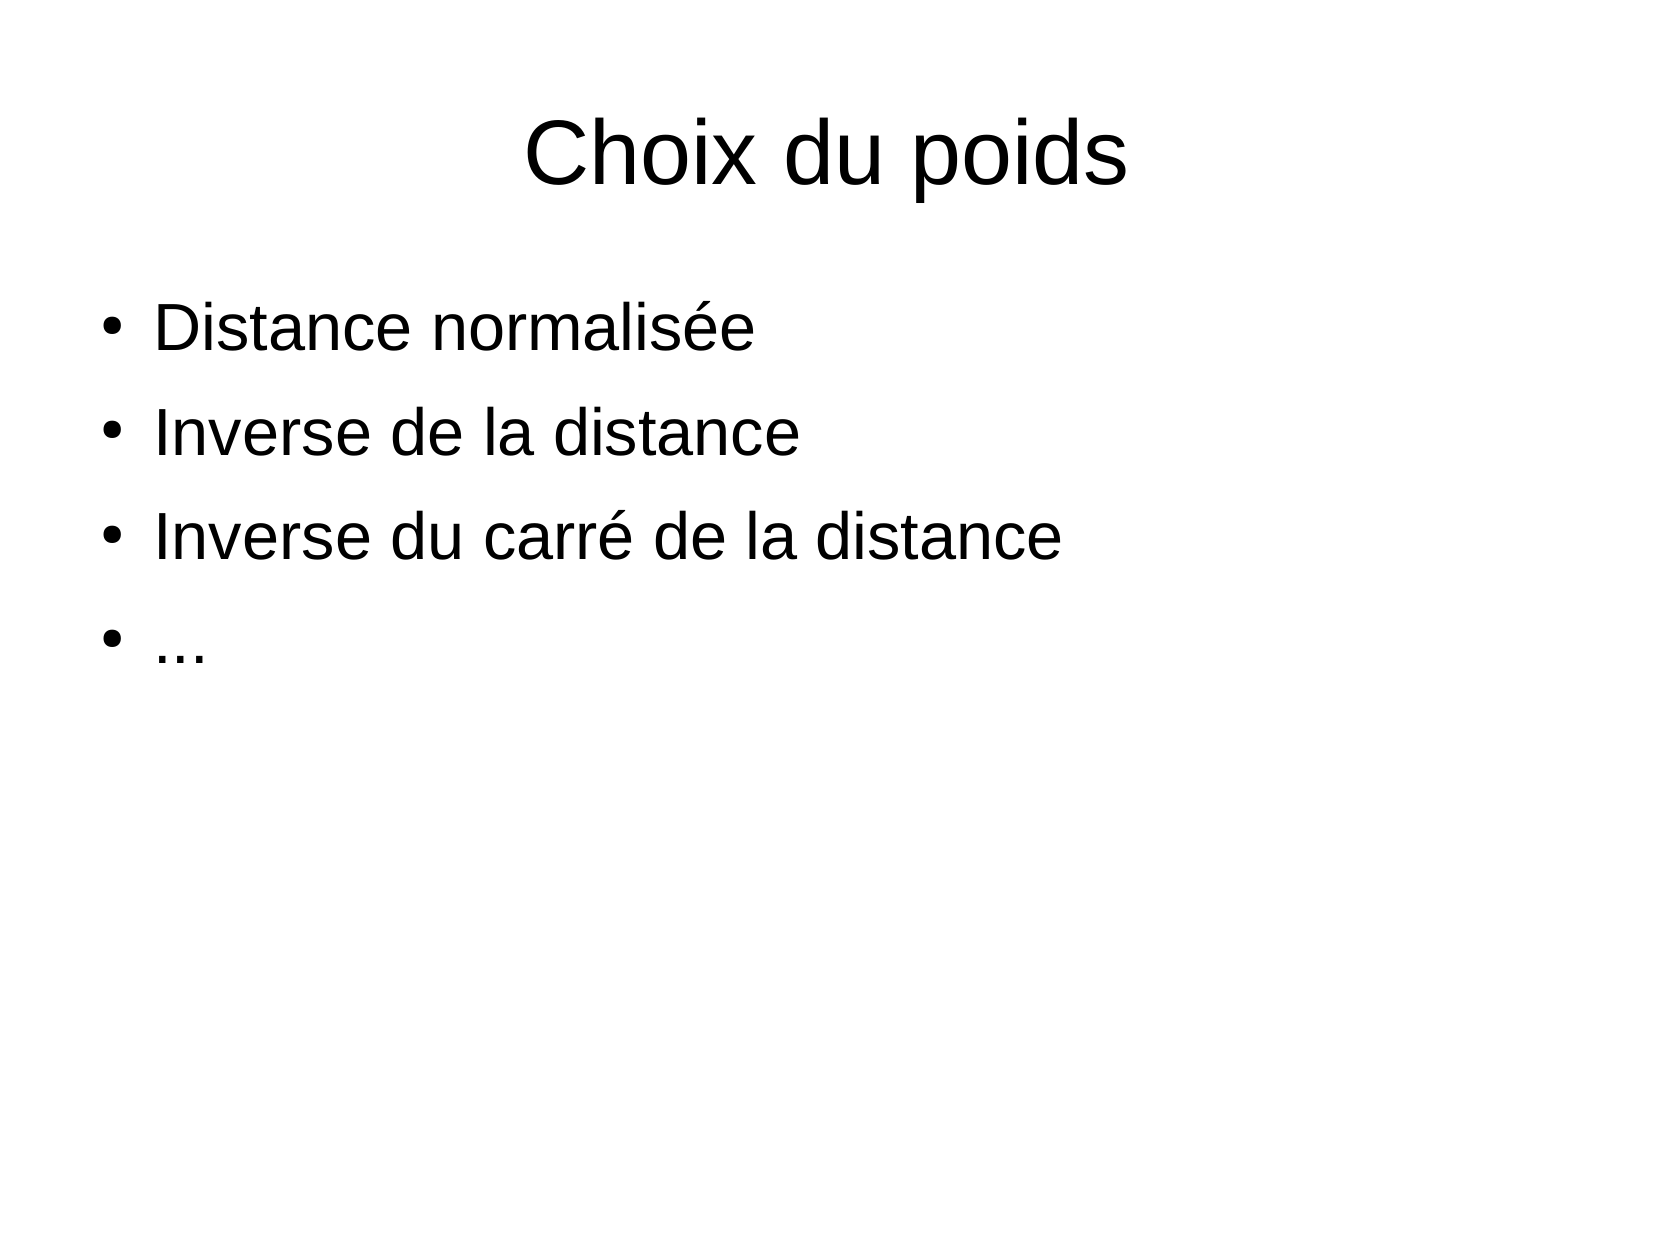

# Choix du poids
Distance normalisée
Inverse de la distance
Inverse du carré de la distance
...